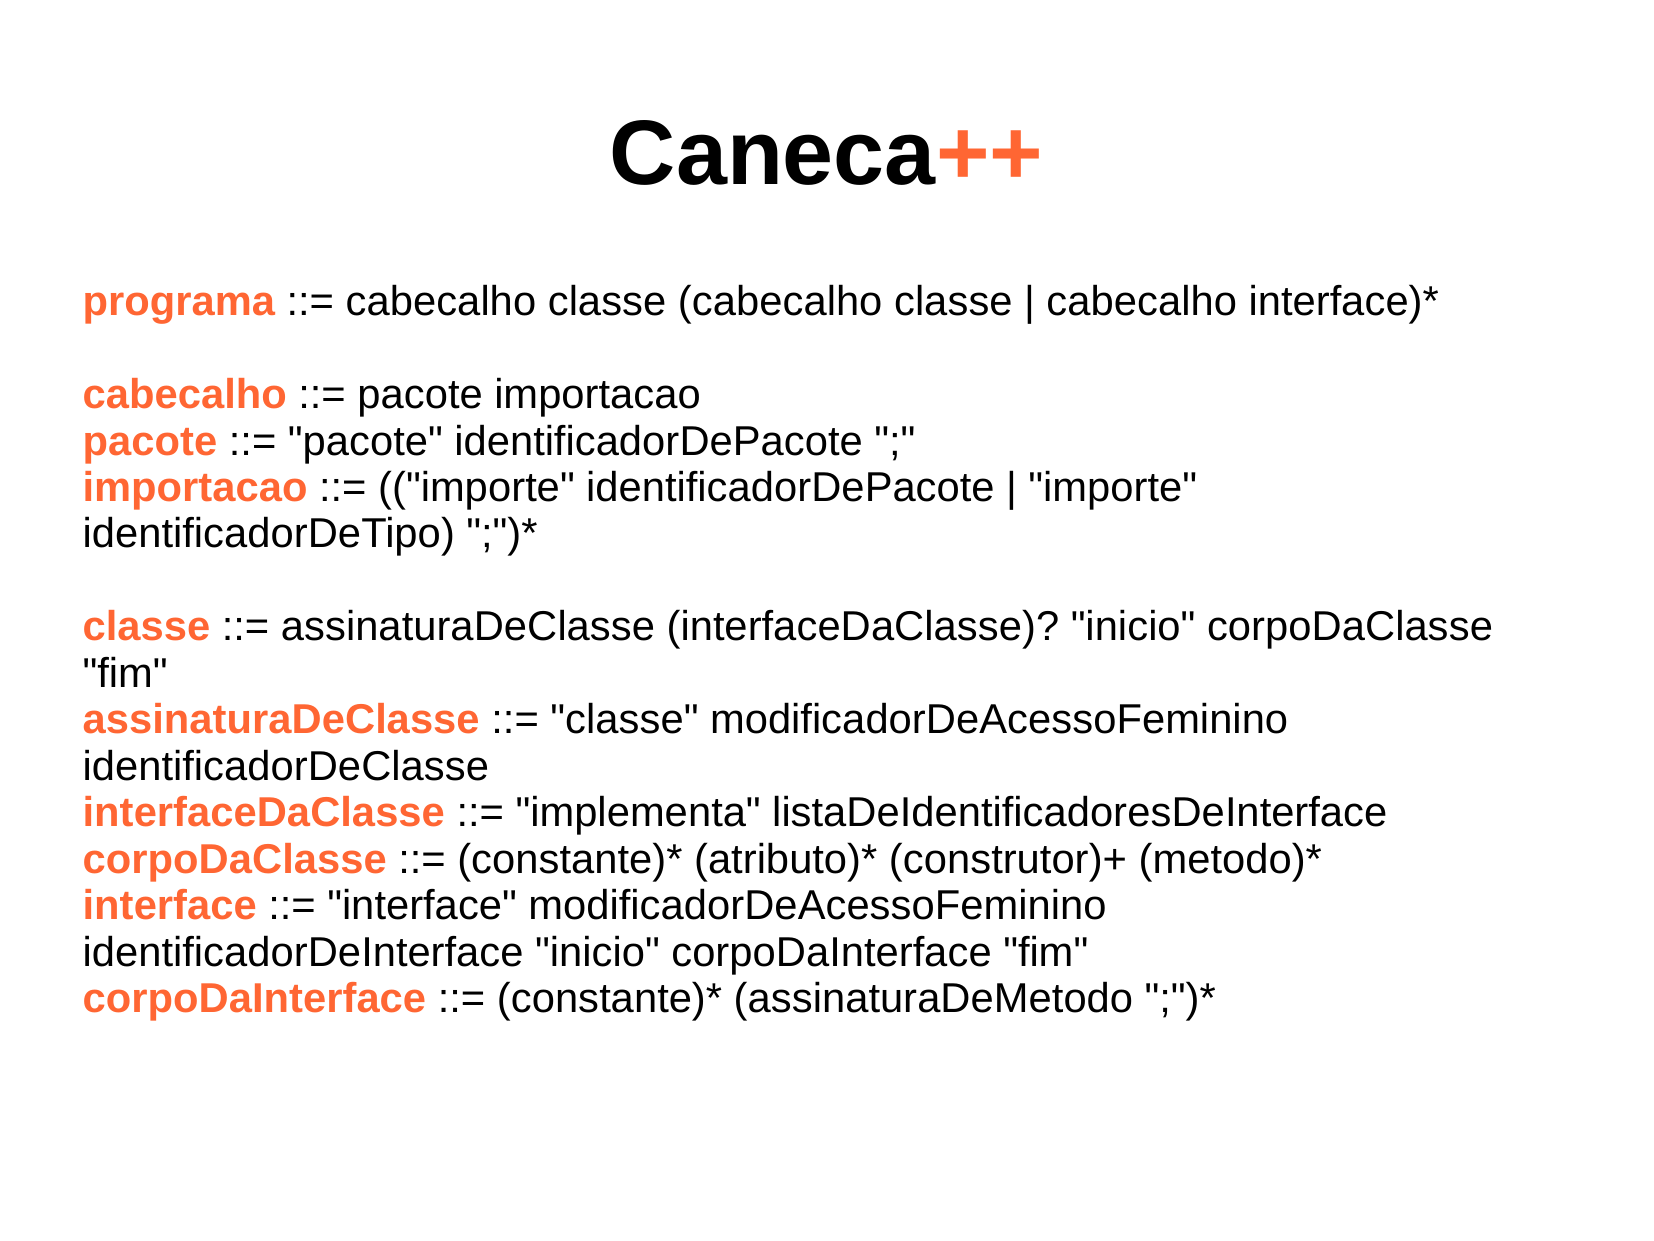

# Caneca++
programa ::= cabecalho classe (cabecalho classe | cabecalho interface)*
cabecalho ::= pacote importacao
pacote ::= "pacote" identificadorDePacote ";"
importacao ::= (("importe" identificadorDePacote | "importe" identificadorDeTipo) ";")*
classe ::= assinaturaDeClasse (interfaceDaClasse)? "inicio" corpoDaClasse "fim"
assinaturaDeClasse ::= "classe" modificadorDeAcessoFeminino identificadorDeClasse
interfaceDaClasse ::= "implementa" listaDeIdentificadoresDeInterface
corpoDaClasse ::= (constante)* (atributo)* (construtor)+ (metodo)*
interface ::= "interface" modificadorDeAcessoFeminino identificadorDeInterface "inicio" corpoDaInterface "fim"
corpoDaInterface ::= (constante)* (assinaturaDeMetodo ";")*